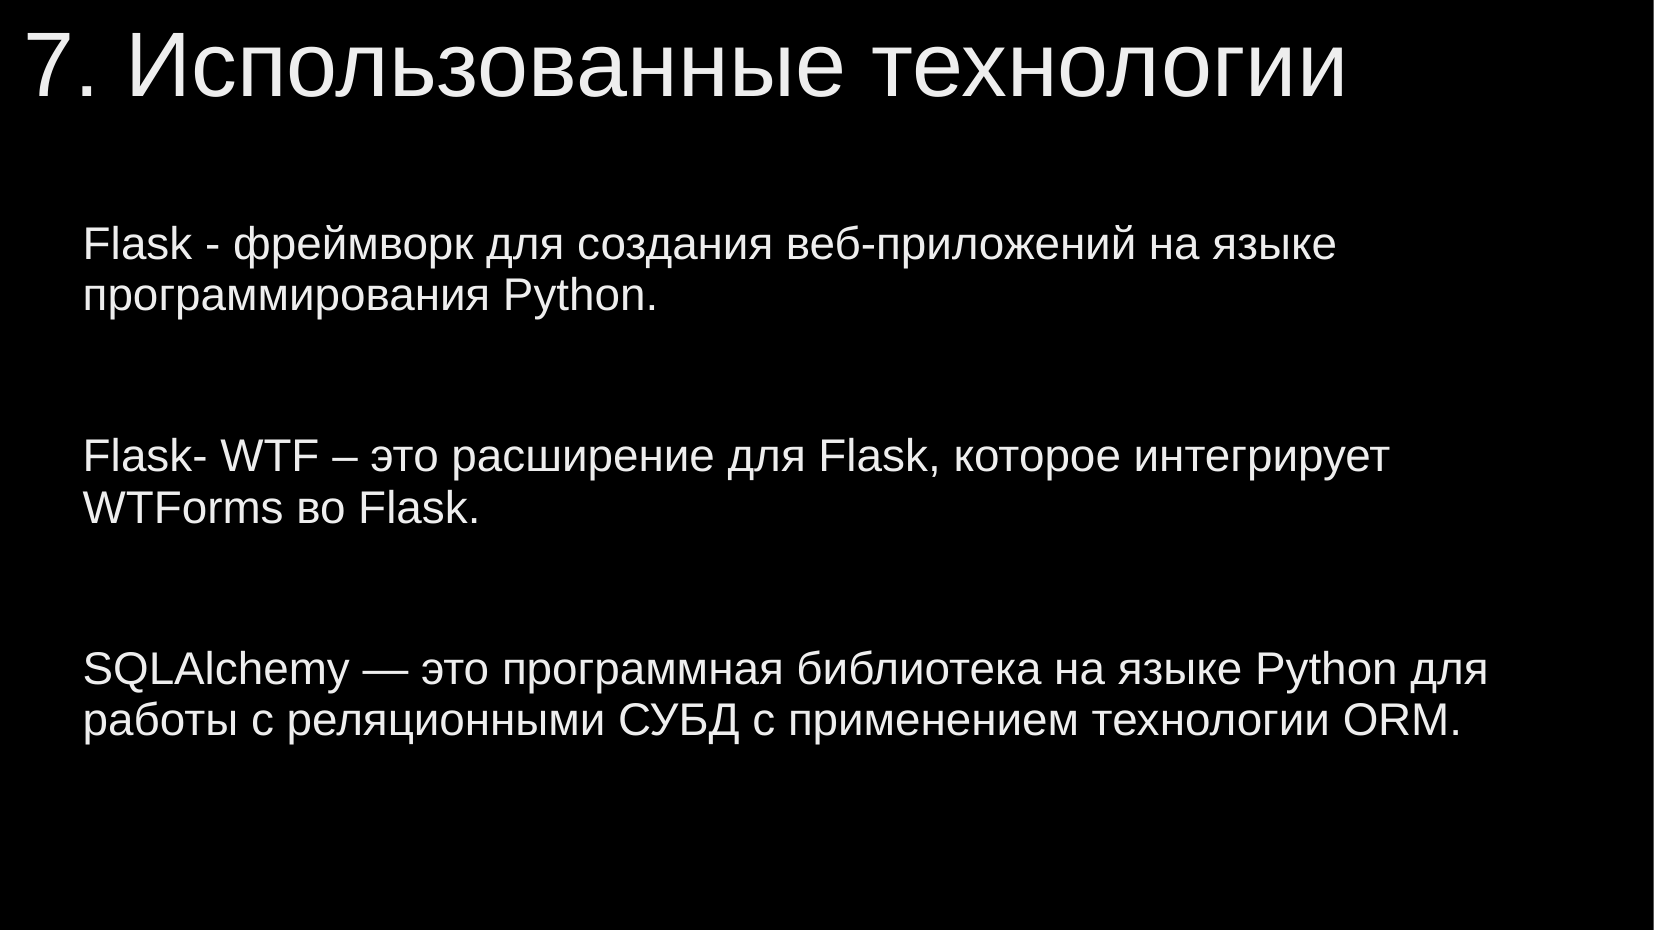

7. Использованные технологии
Flask - фреймворк для создания веб-приложений на языке программирования Python.
Flask- WTF – это расширение для Flask, которое интегрирует WTForms во Flask.
SQLAlchemy — это программная библиотека на языке Python для работы с реляционными СУБД с применением технологии ORM.